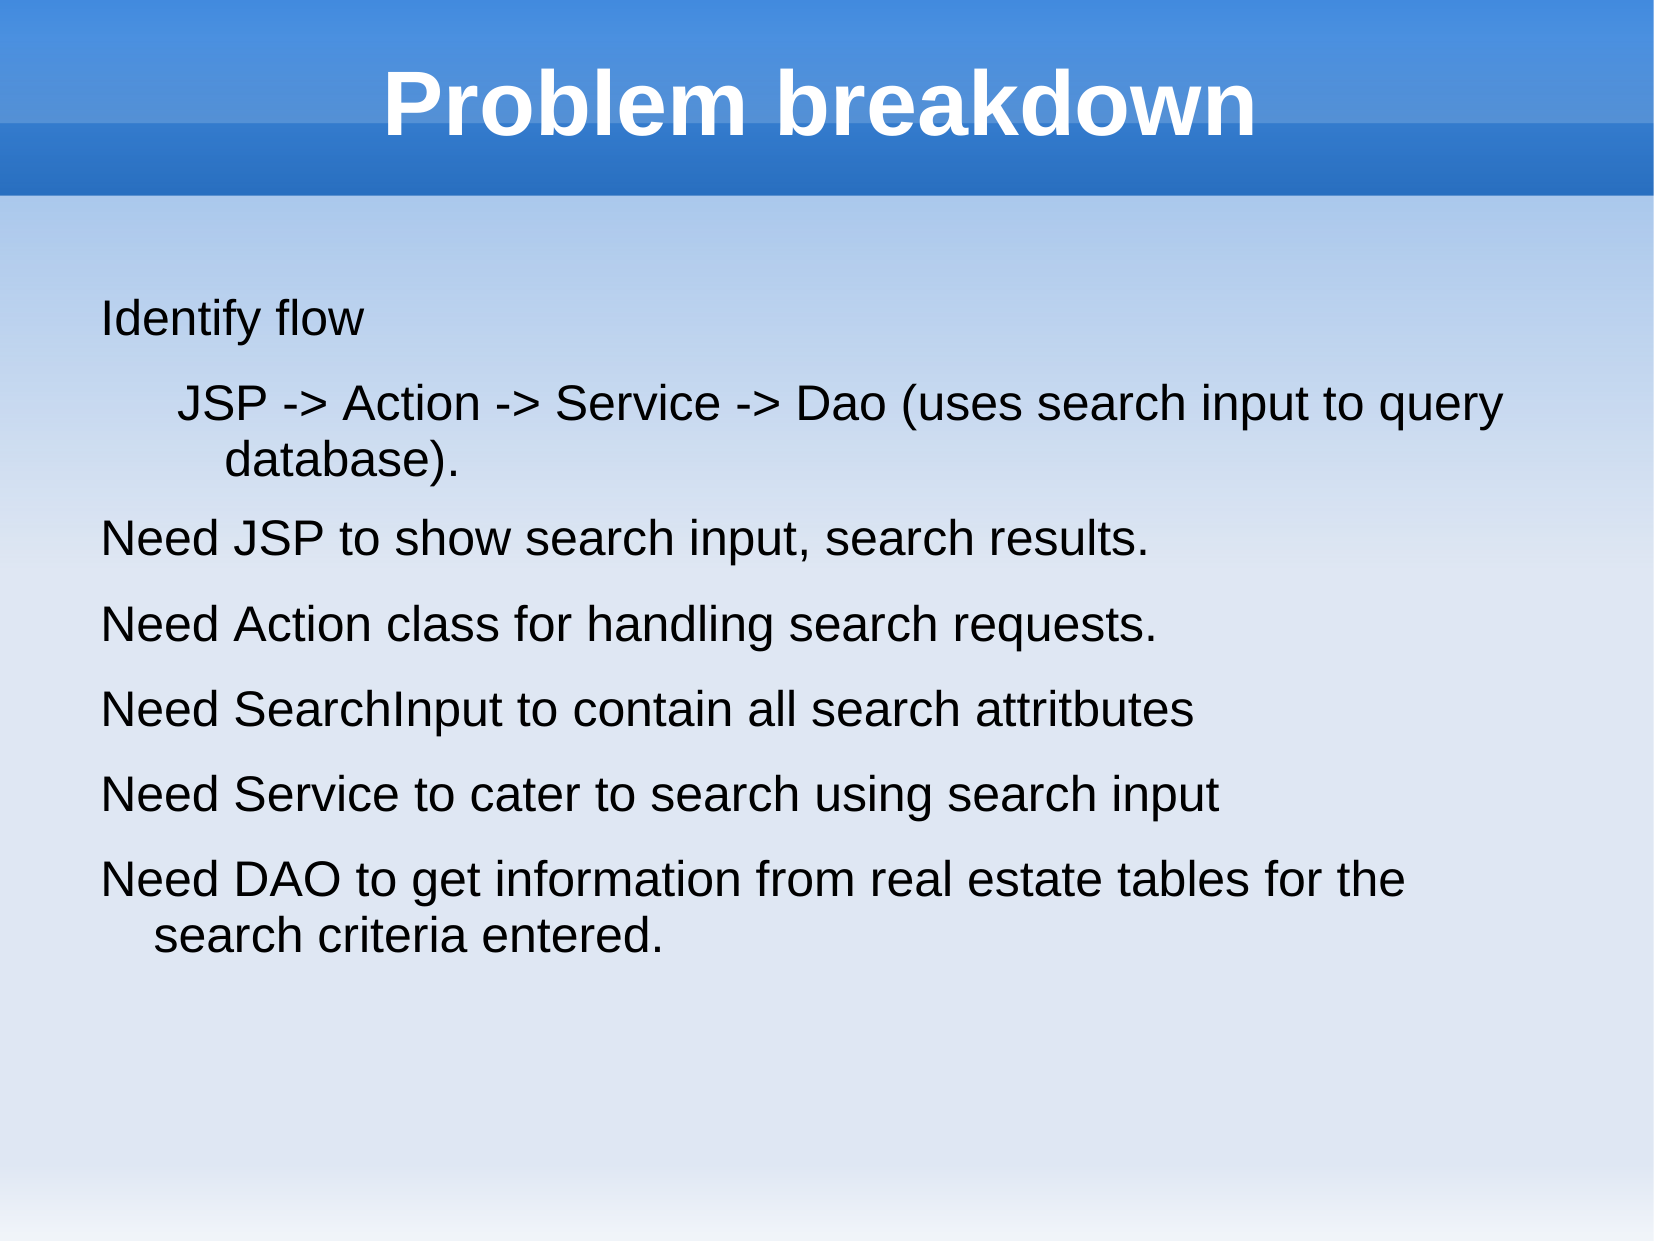

# Problem breakdown
Identify flow
JSP -> Action -> Service -> Dao (uses search input to query database).
Need JSP to show search input, search results.
Need Action class for handling search requests.
Need SearchInput to contain all search attritbutes
Need Service to cater to search using search input
Need DAO to get information from real estate tables for the search criteria entered.